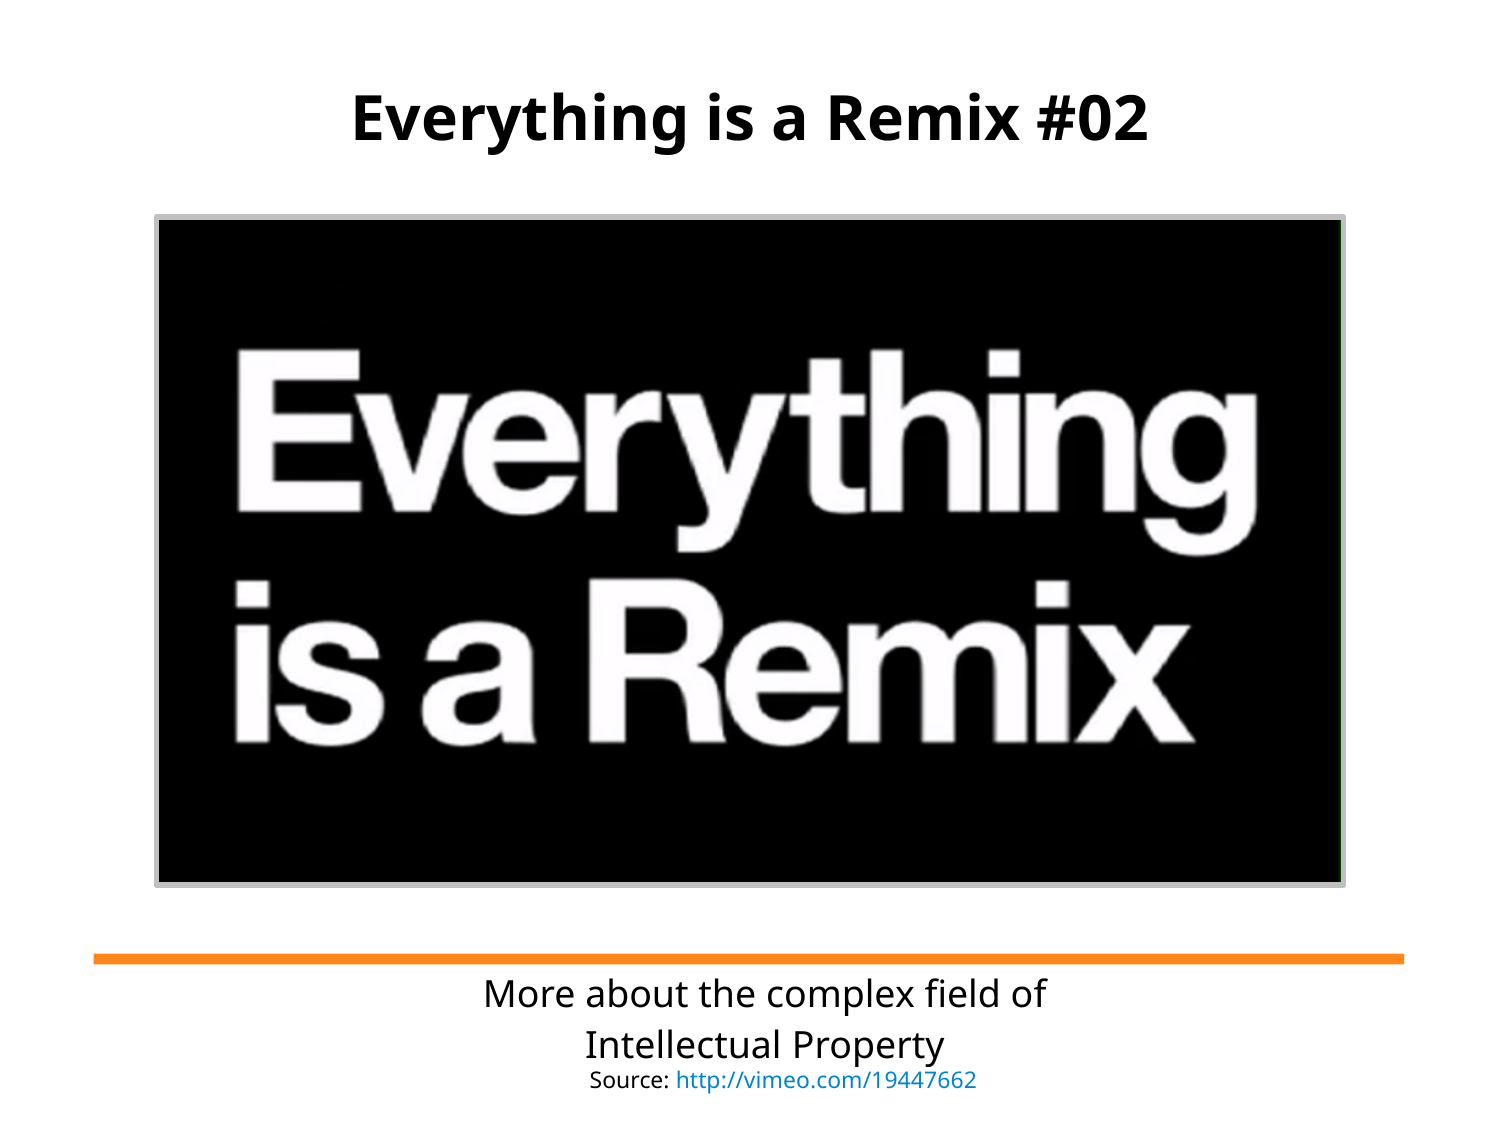

# Everything is a Remix #02
More about the complex field of Intellectual Property
Source: http://vimeo.com/19447662